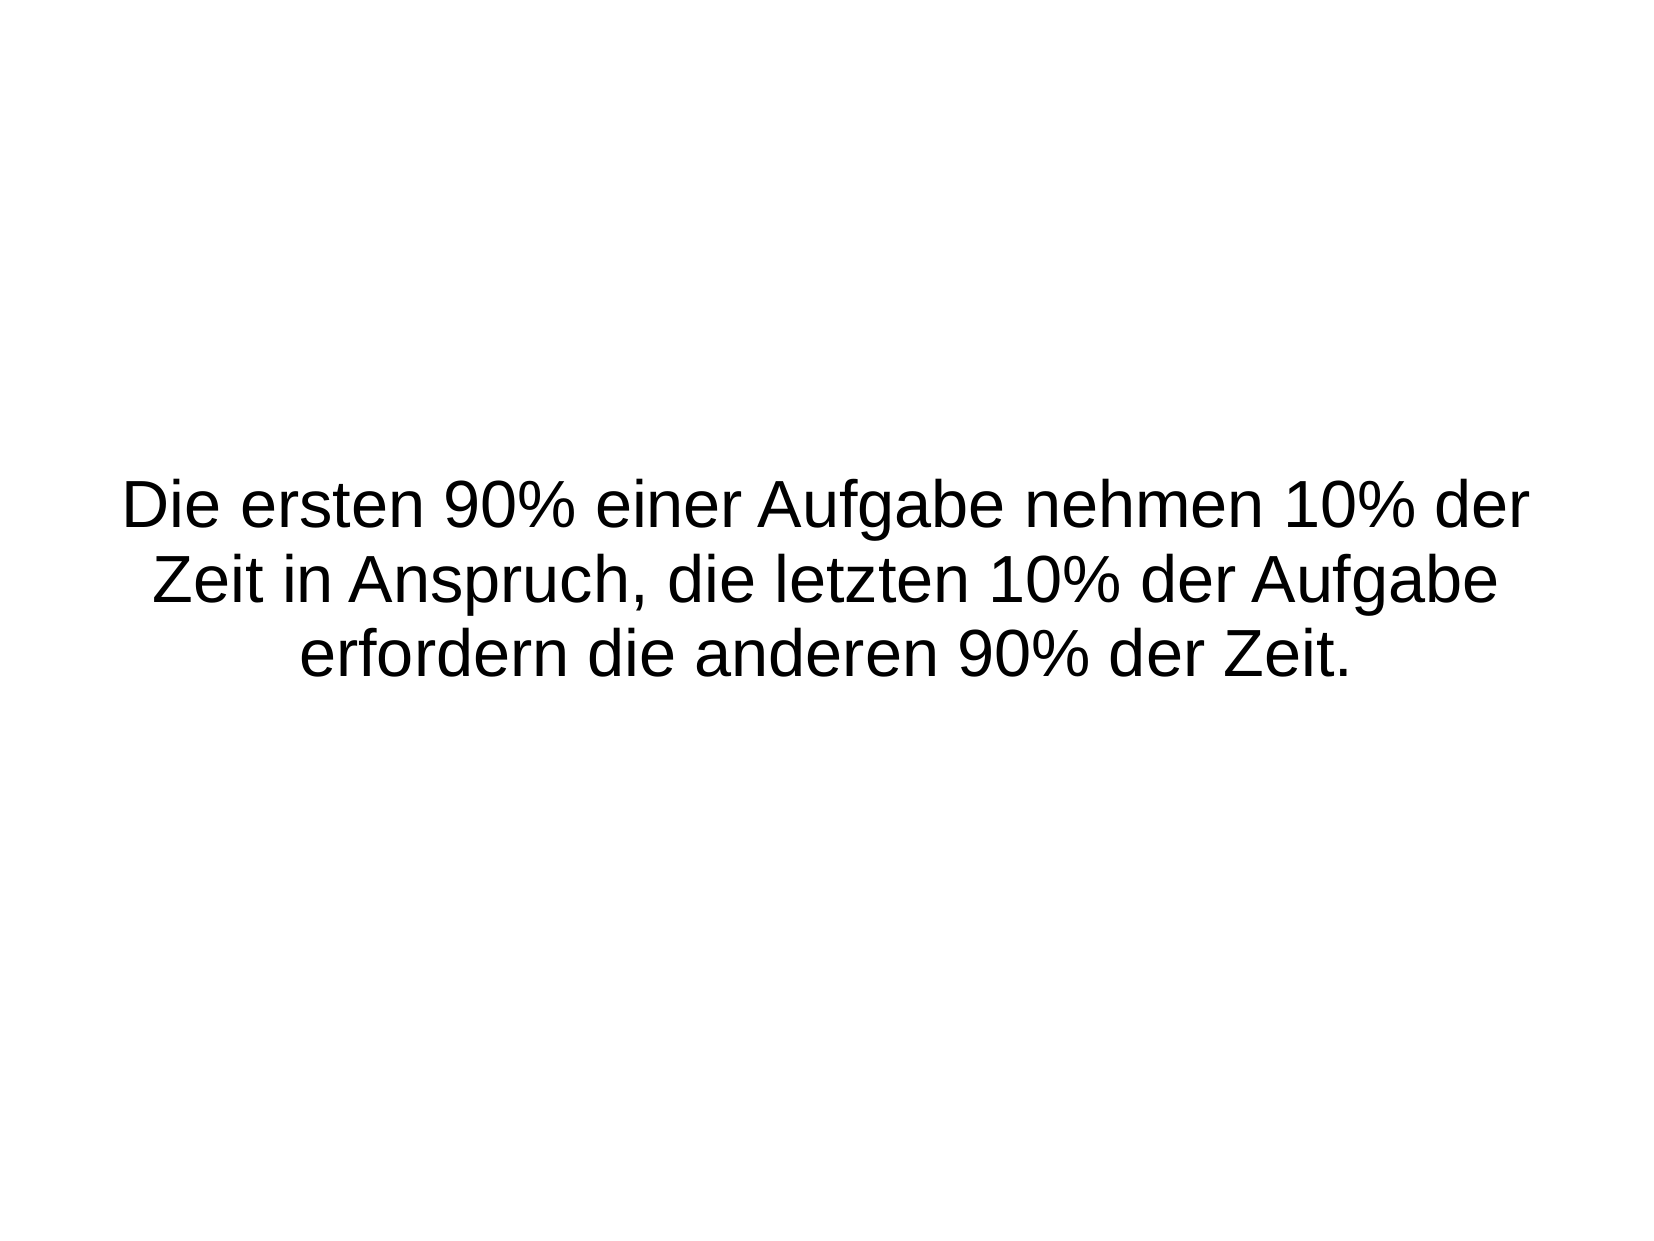

# Die ersten 90% einer Aufgabe nehmen 10% der Zeit in Anspruch, die letzten 10% der Aufgabe erfordern die anderen 90% der Zeit.